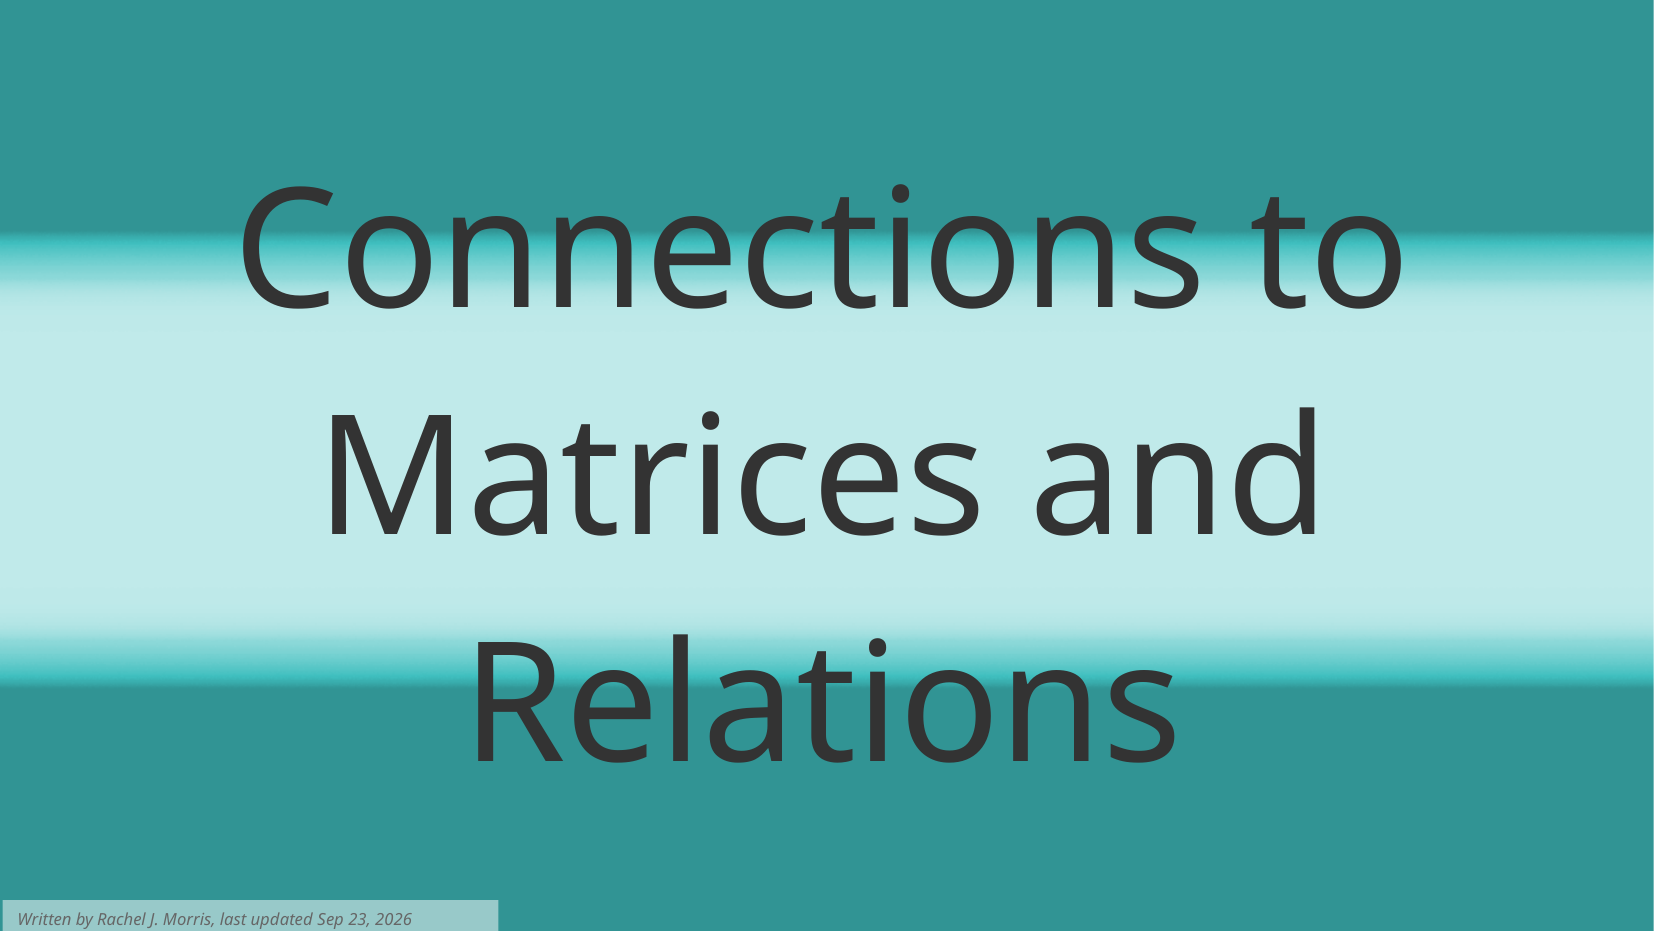

# Connections to Matrices and Relations
Written by Rachel J. Morris, last updated